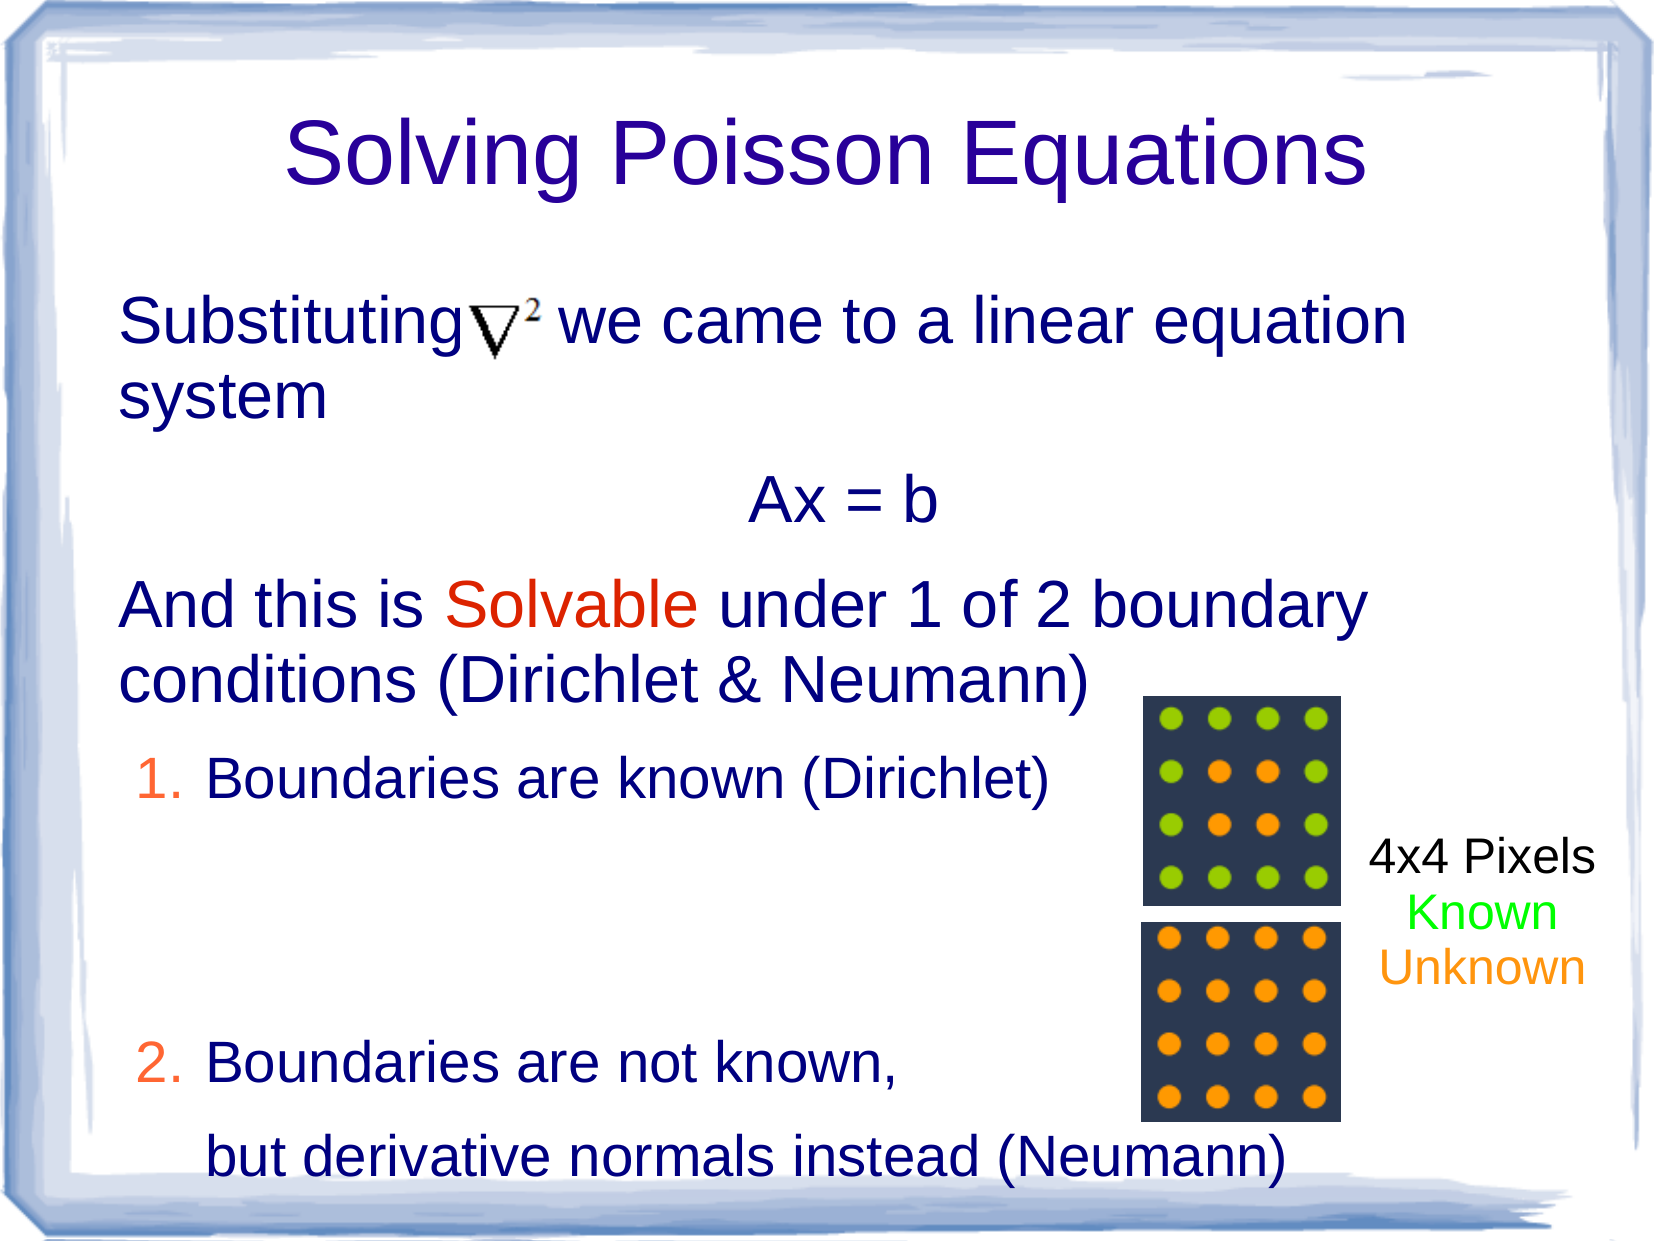

Solving Poisson Equations
# Substituting we came to a linear equation system
Ax = b
And this is Solvable under 1 of 2 boundary conditions (Dirichlet & Neumann)
 Boundaries are known (Dirichlet)
 Boundaries are not known,
 but derivative normals instead (Neumann)
4x4 Pixels
Known
Unknown